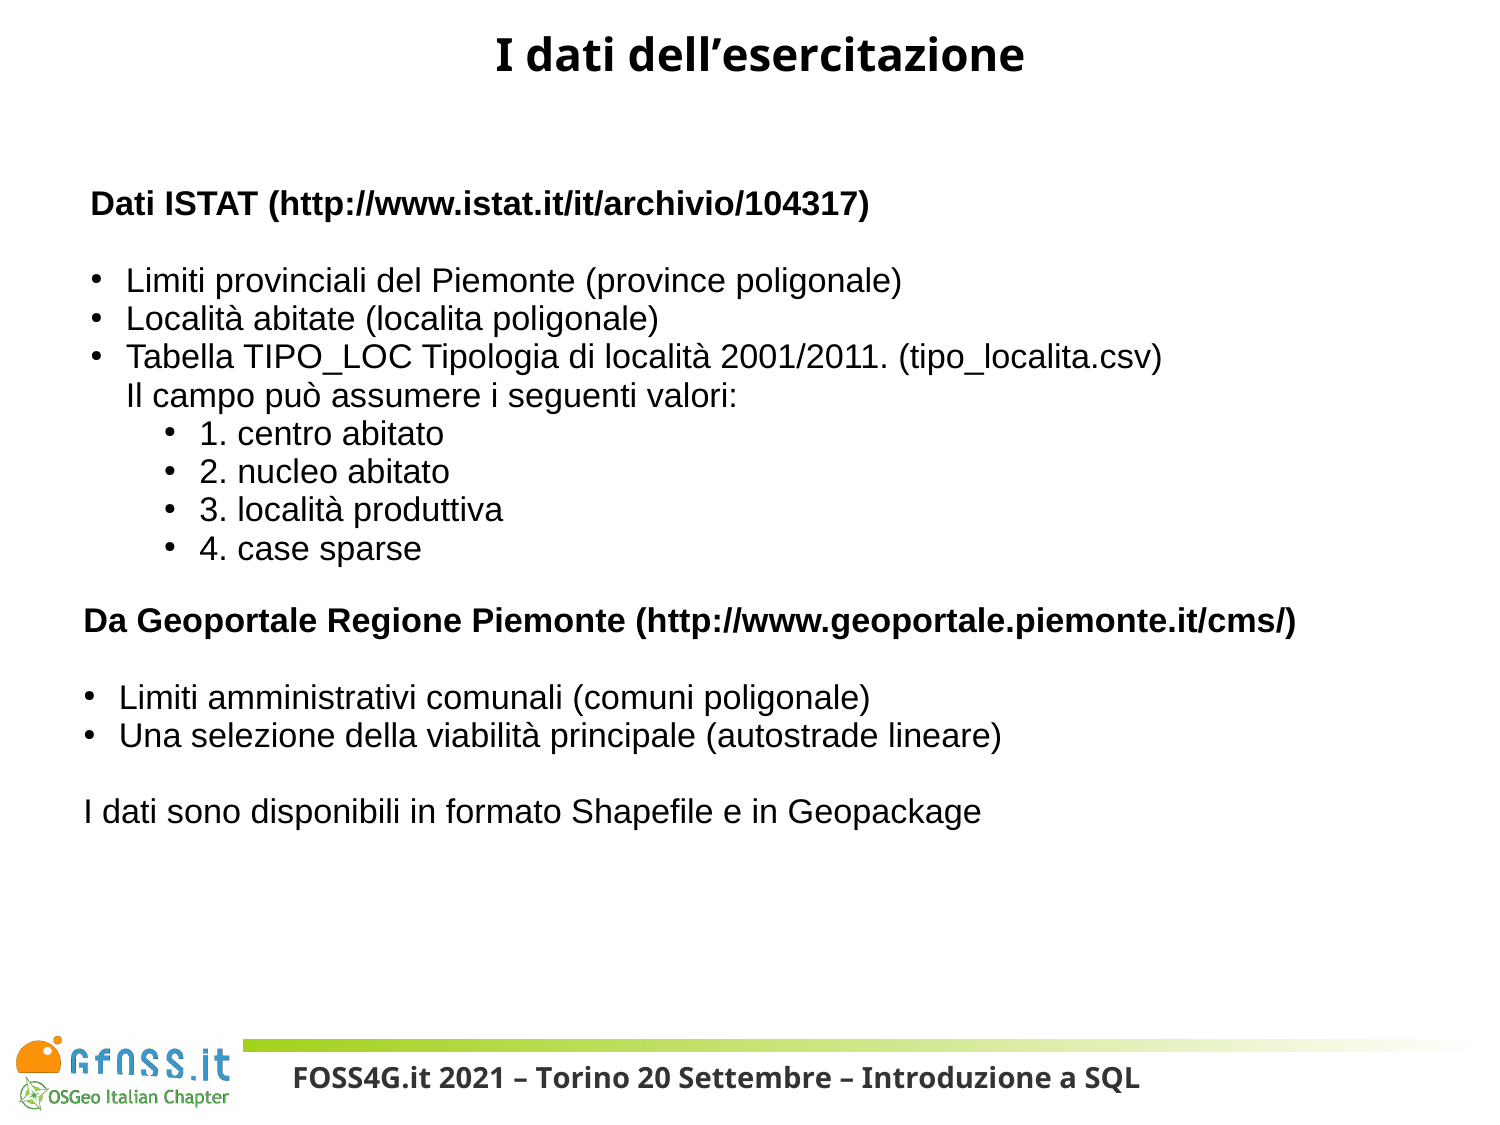

# I dati dell’esercitazione
Dati ISTAT (http://www.istat.it/it/archivio/104317)
Limiti provinciali del Piemonte (province poligonale)
Località abitate (localita poligonale)
Tabella TIPO_LOC Tipologia di località 2001/2011. (tipo_localita.csv)
Il campo può assumere i seguenti valori:
1. centro abitato
2. nucleo abitato
3. località produttiva
4. case sparse
Da Geoportale Regione Piemonte (http://www.geoportale.piemonte.it/cms/)
Limiti amministrativi comunali (comuni poligonale)
Una selezione della viabilità principale (autostrade lineare)
I dati sono disponibili in formato Shapefile e in Geopackage